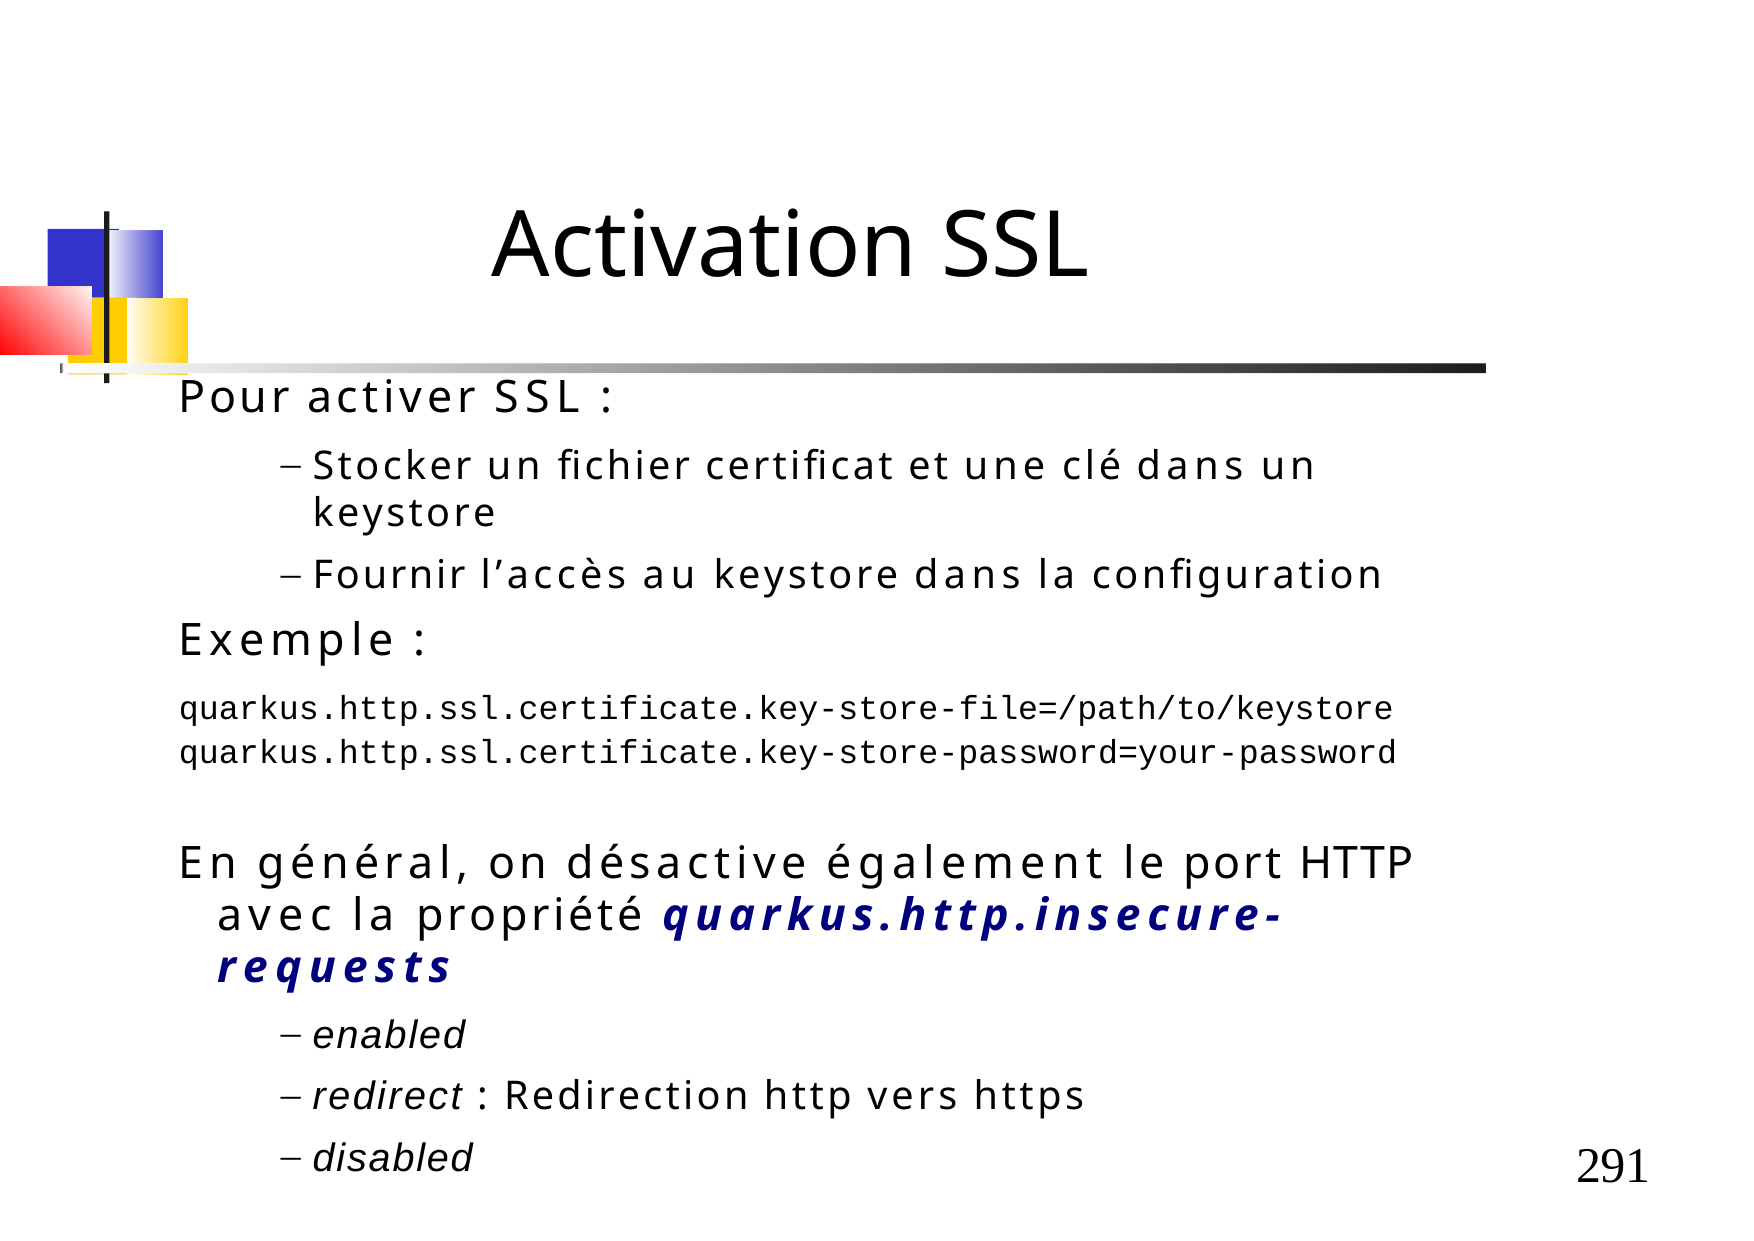

# Activation SSL
Pour activer SSL :
Stocker un fichier certificat et une clé dans un keystore
Fournir l’accès au keystore dans la configuration
Exemple :
quarkus.http.ssl.certificate.key-store-file=/path/to/keystore quarkus.http.ssl.certificate.key-store-password=your-password
En général, on désactive également le port HTTP avec la propriété quarkus.http.insecure-requests
enabled
redirect : Redirection http vers https
disabled
291